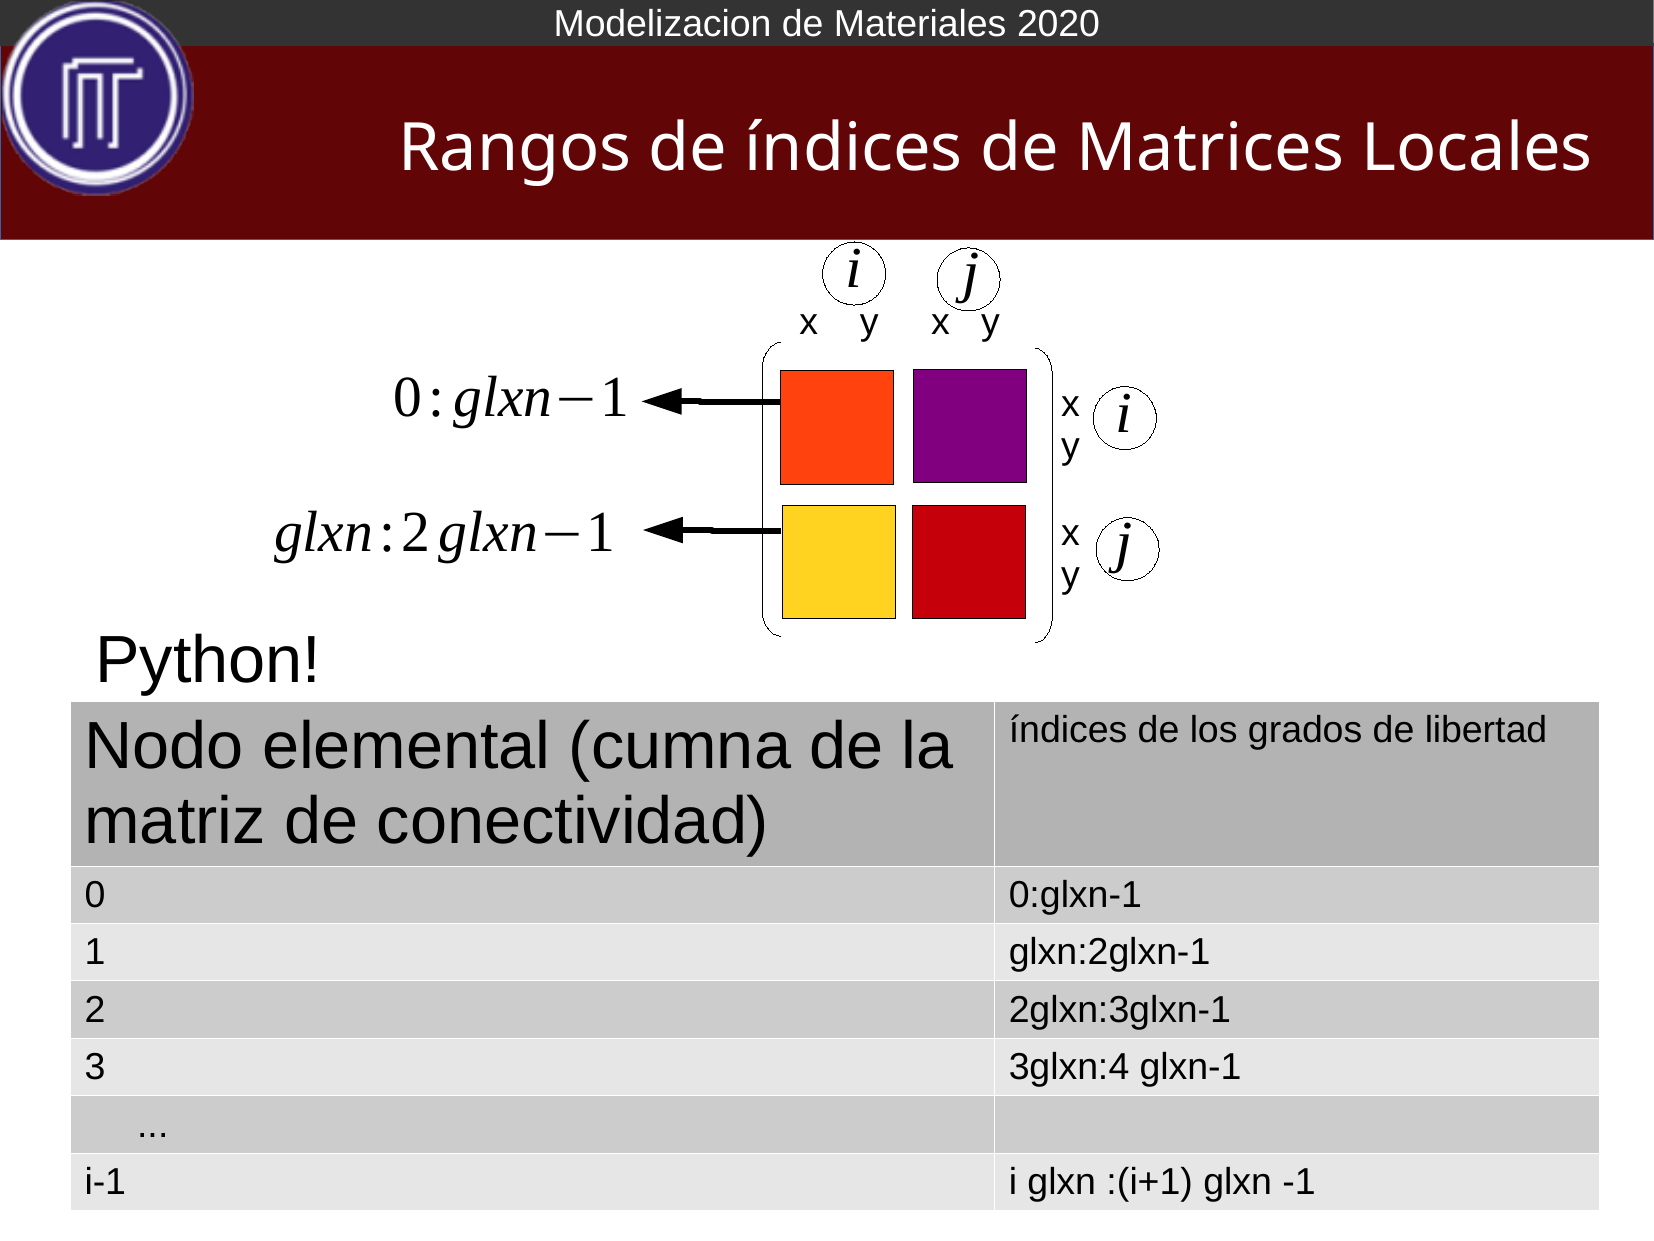

# Rangos de índices de Matrices Locales
 x y
 x y
 x
 y
 x
 y
Python!
| Nodo elemental (cumna de la matriz de conectividad) | índices de los grados de libertad |
| --- | --- |
| 0 | 0:glxn-1 |
| 1 | glxn:2glxn-1 |
| 2 | 2glxn:3glxn-1 |
| 3 | 3glxn:4 glxn-1 |
| ... | |
| i-1 | i glxn :(i+1) glxn -1 |